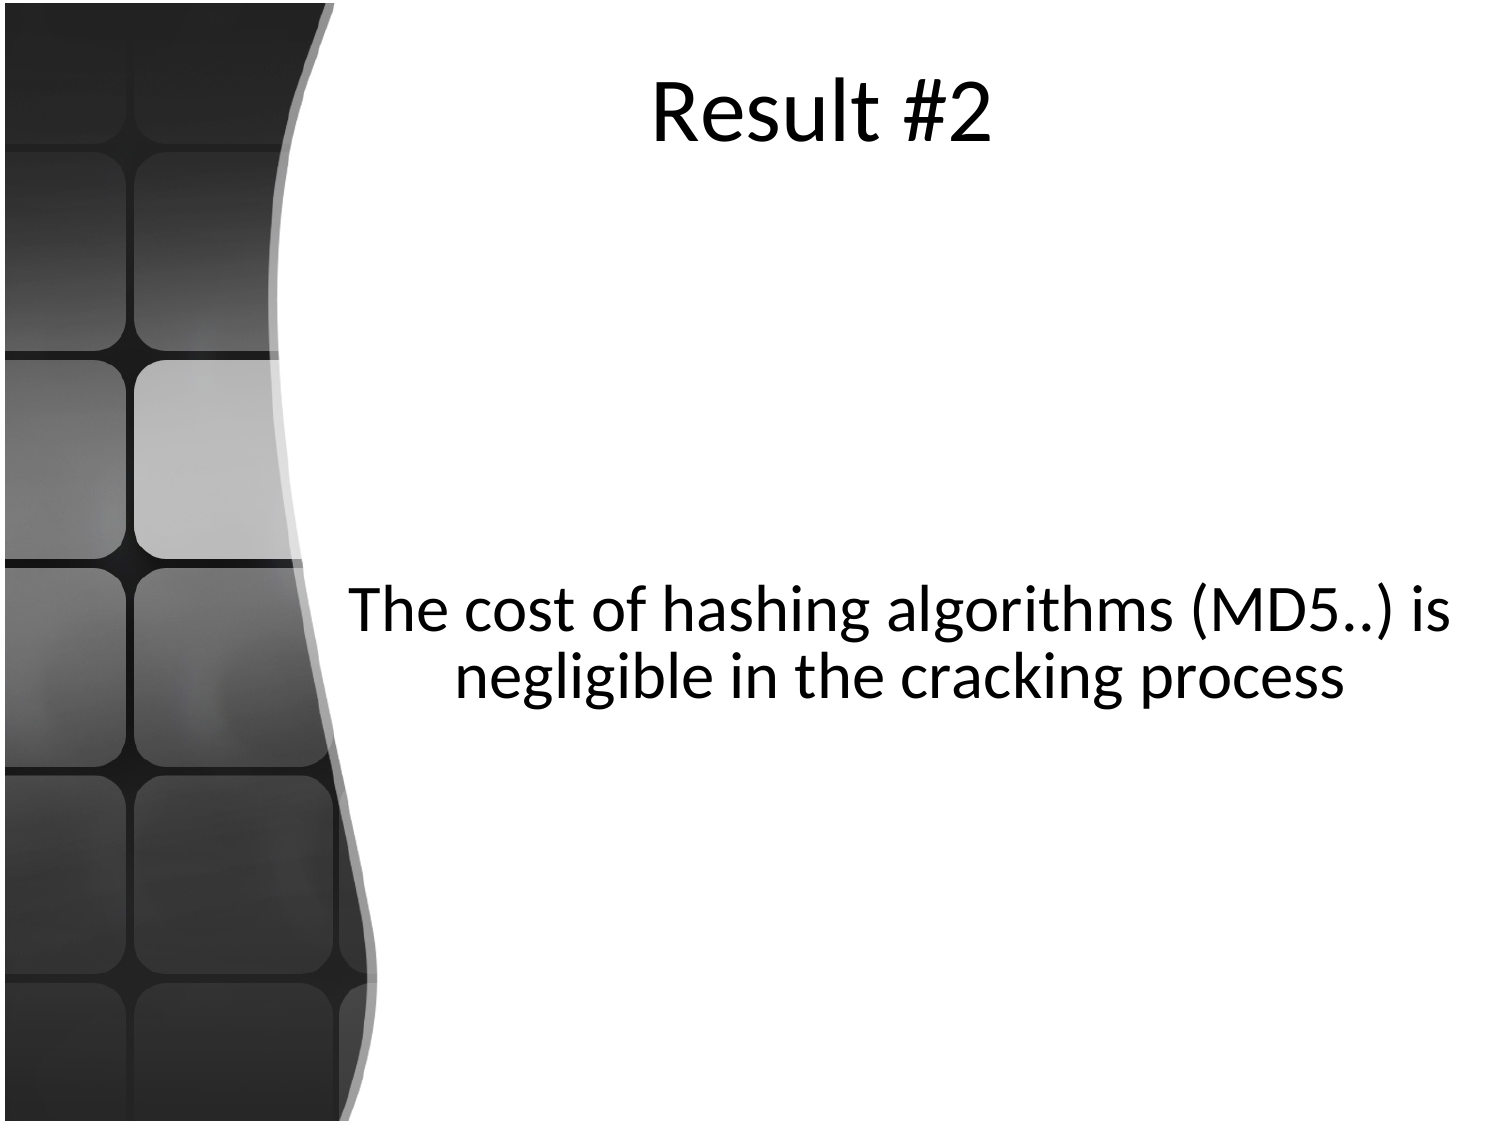

# Result #2
The cost of hashing algorithms (MD5..) is negligible in the cracking process